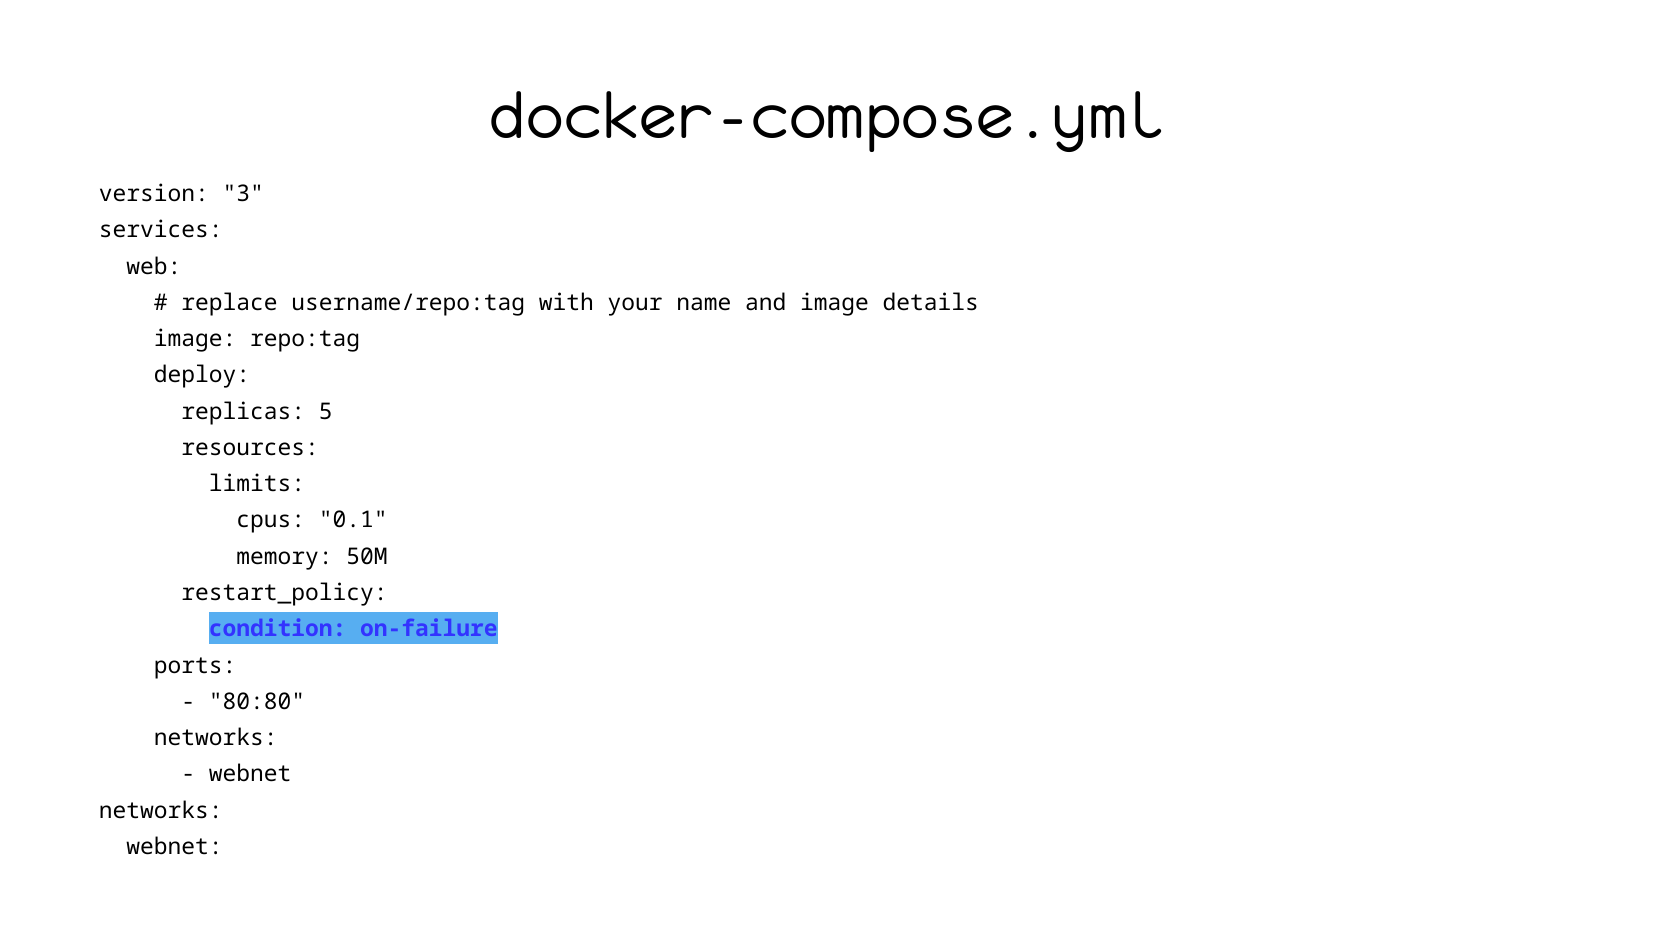

# docker-compose.yml
version: "3"
services:
 web:
 # replace username/repo:tag with your name and image details
 image: repo:tag
 deploy:
 replicas: 5
 resources:
 limits:
 cpus: "0.1"
 memory: 50M
 restart_policy:
 condition: on-failure
 ports:
 - "80:80"
 networks:
 - webnet
networks:
 webnet: